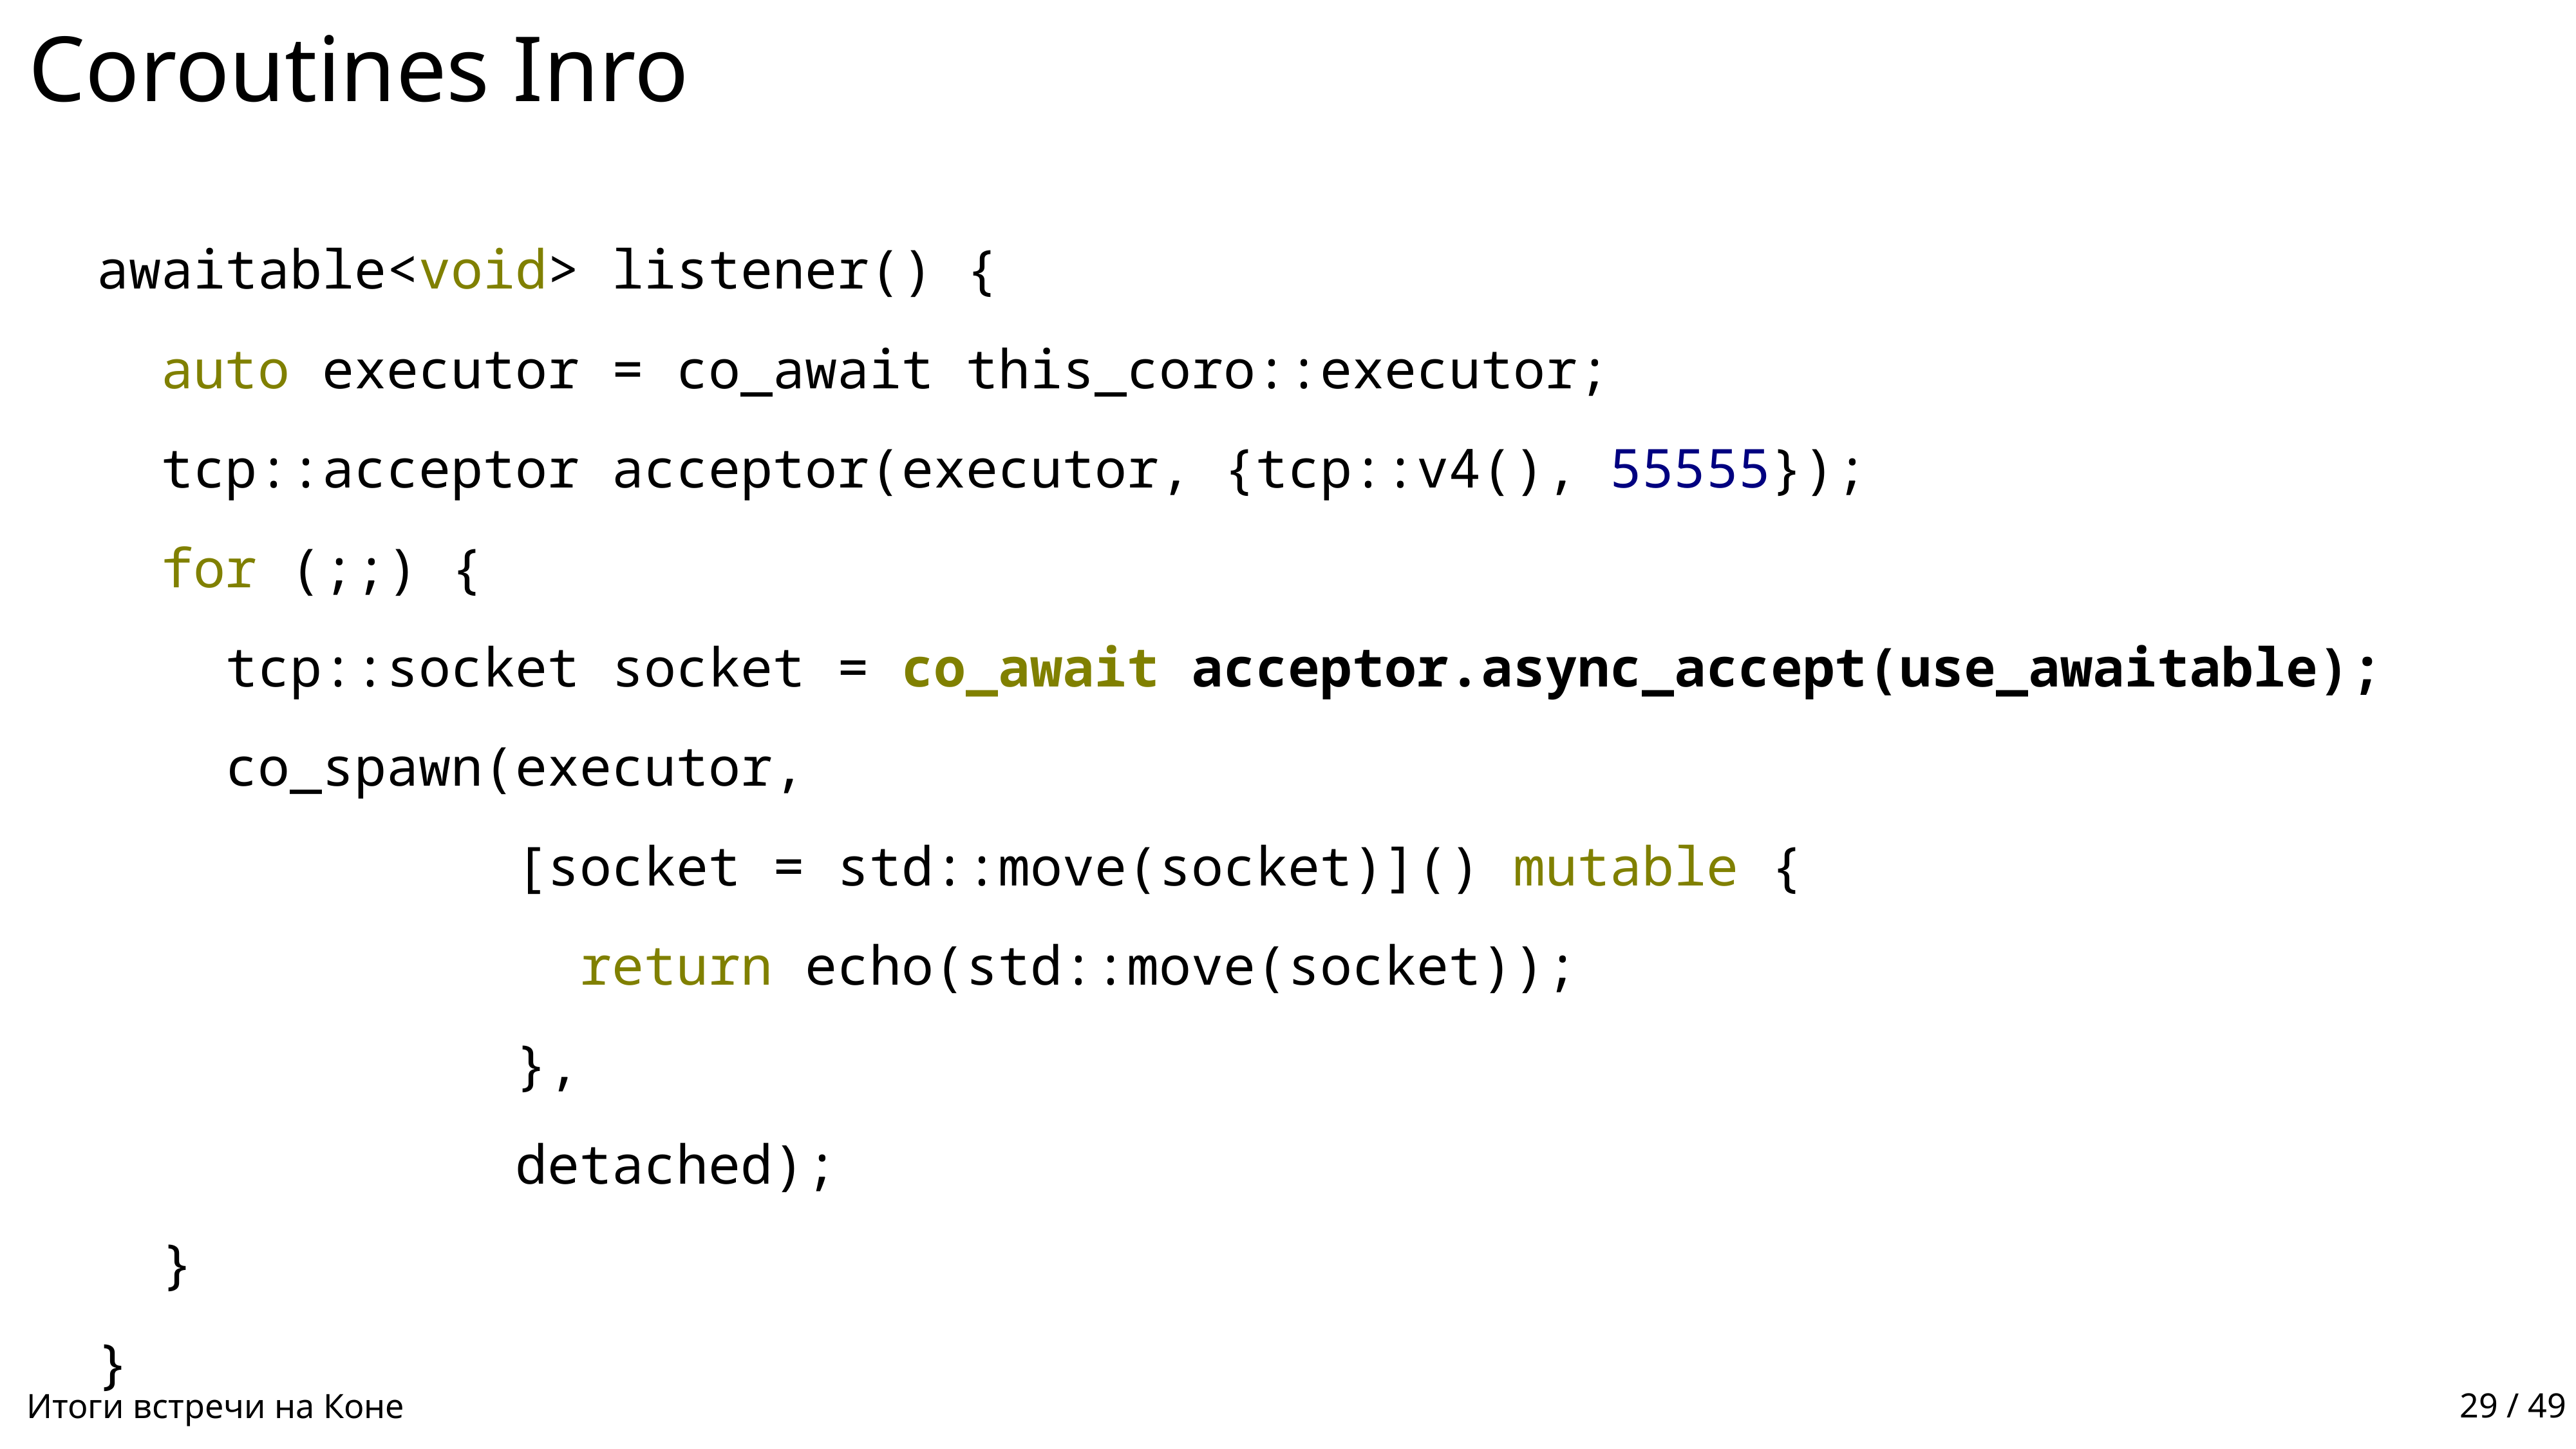

# Coroutines Inro
awaitable<void> listener() {
 auto executor = co_await this_coro::executor;
 tcp::acceptor acceptor(executor, {tcp::v4(), 55555});
 for (;;) {
 tcp::socket socket = co_await acceptor.async_accept(use_awaitable);
 co_spawn(executor,
 [socket = std::move(socket)]() mutable {
 return echo(std::move(socket));
 },
 detached);
 }
}
Итоги встречи на Коне